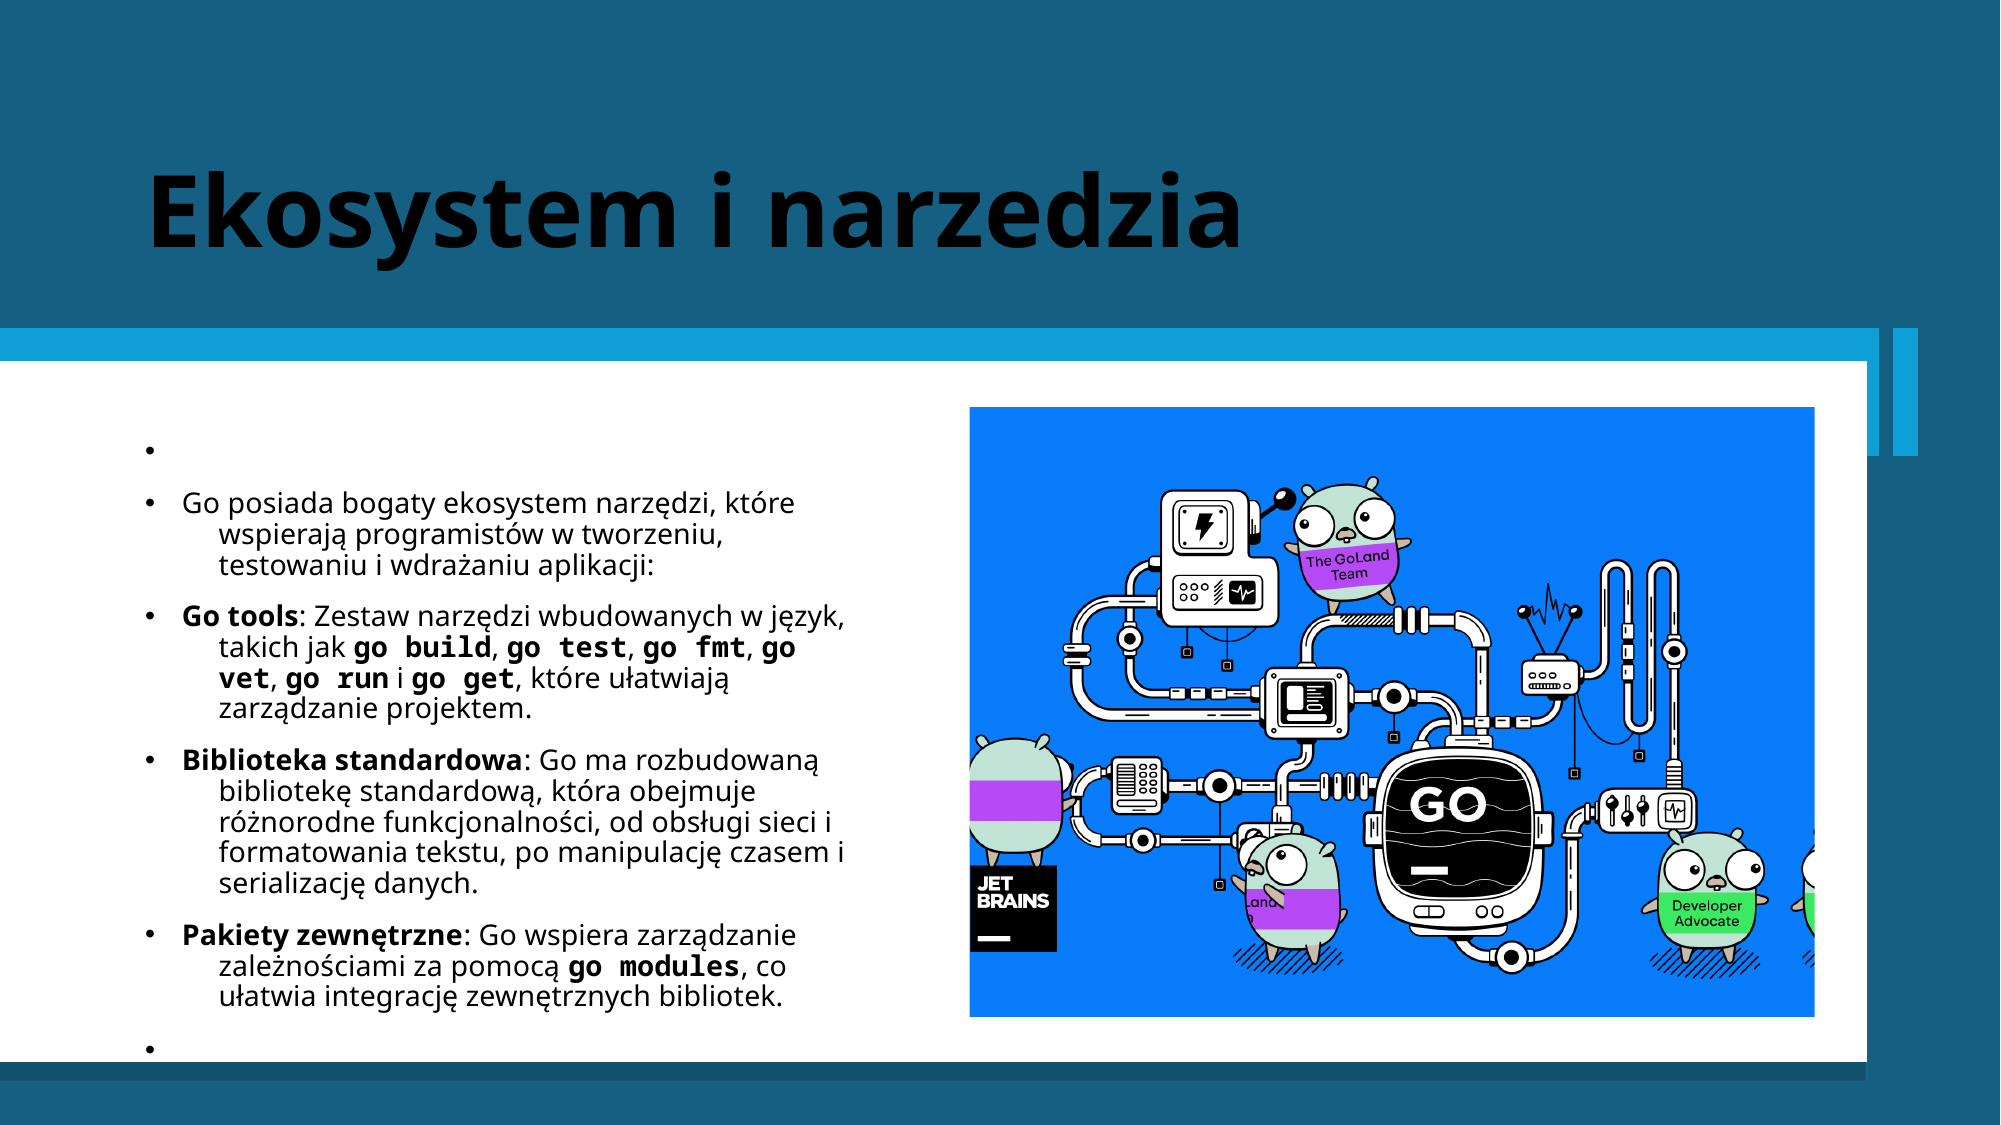

# Ekosystem i narzedzia
Go posiada bogaty ekosystem narzędzi, które wspierają programistów w tworzeniu, testowaniu i wdrażaniu aplikacji:
Go tools: Zestaw narzędzi wbudowanych w język, takich jak go build, go test, go fmt, go vet, go run i go get, które ułatwiają zarządzanie projektem.
Biblioteka standardowa: Go ma rozbudowaną bibliotekę standardową, która obejmuje różnorodne funkcjonalności, od obsługi sieci i formatowania tekstu, po manipulację czasem i serializację danych.
Pakiety zewnętrzne: Go wspiera zarządzanie zależnościami za pomocą go modules, co ułatwia integrację zewnętrznych bibliotek.